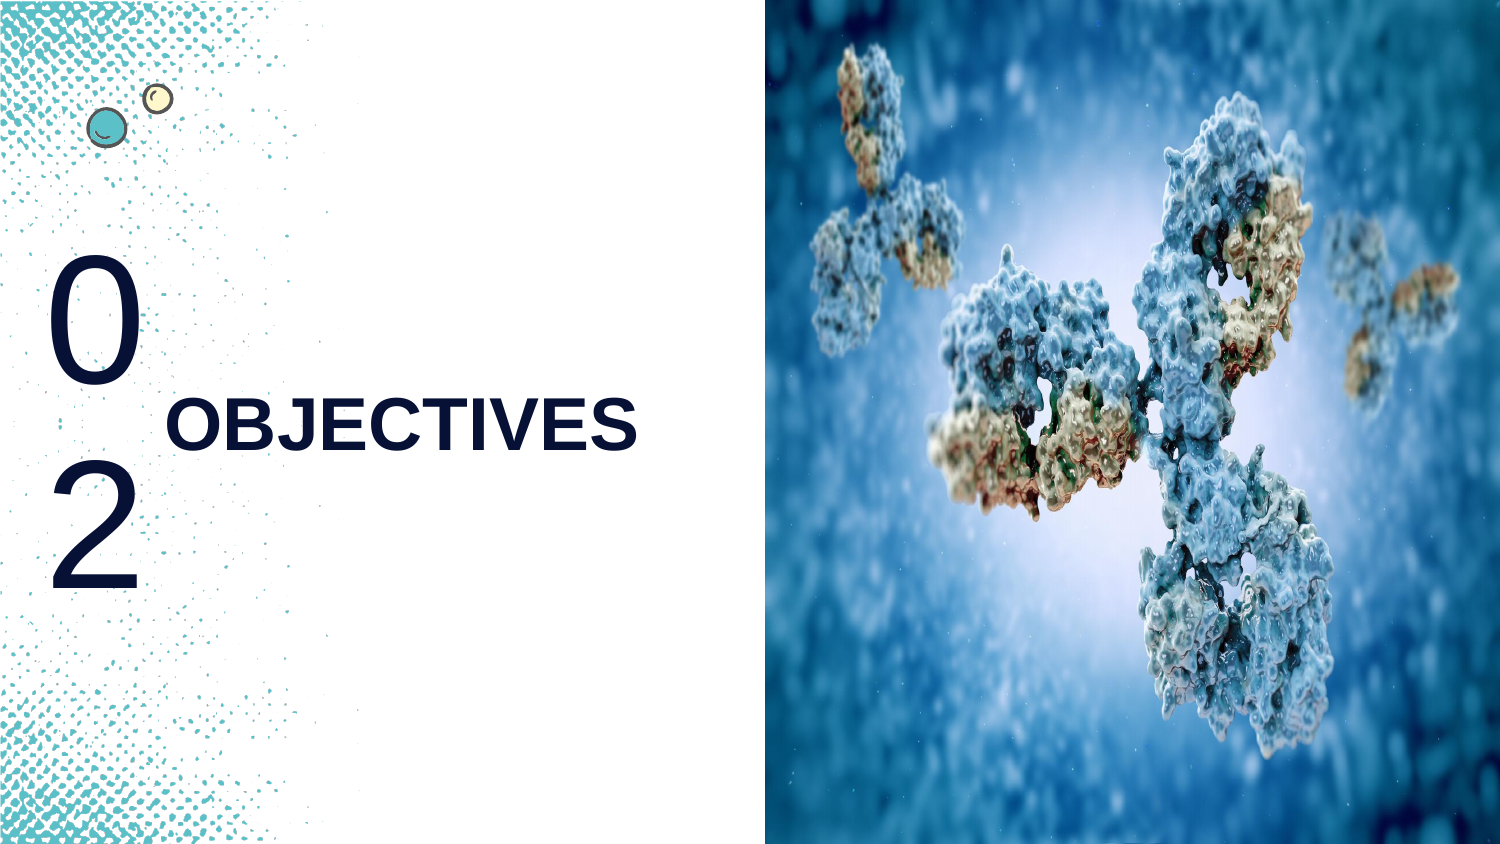

# Contents of This Template
0
2
OBJECTIVES